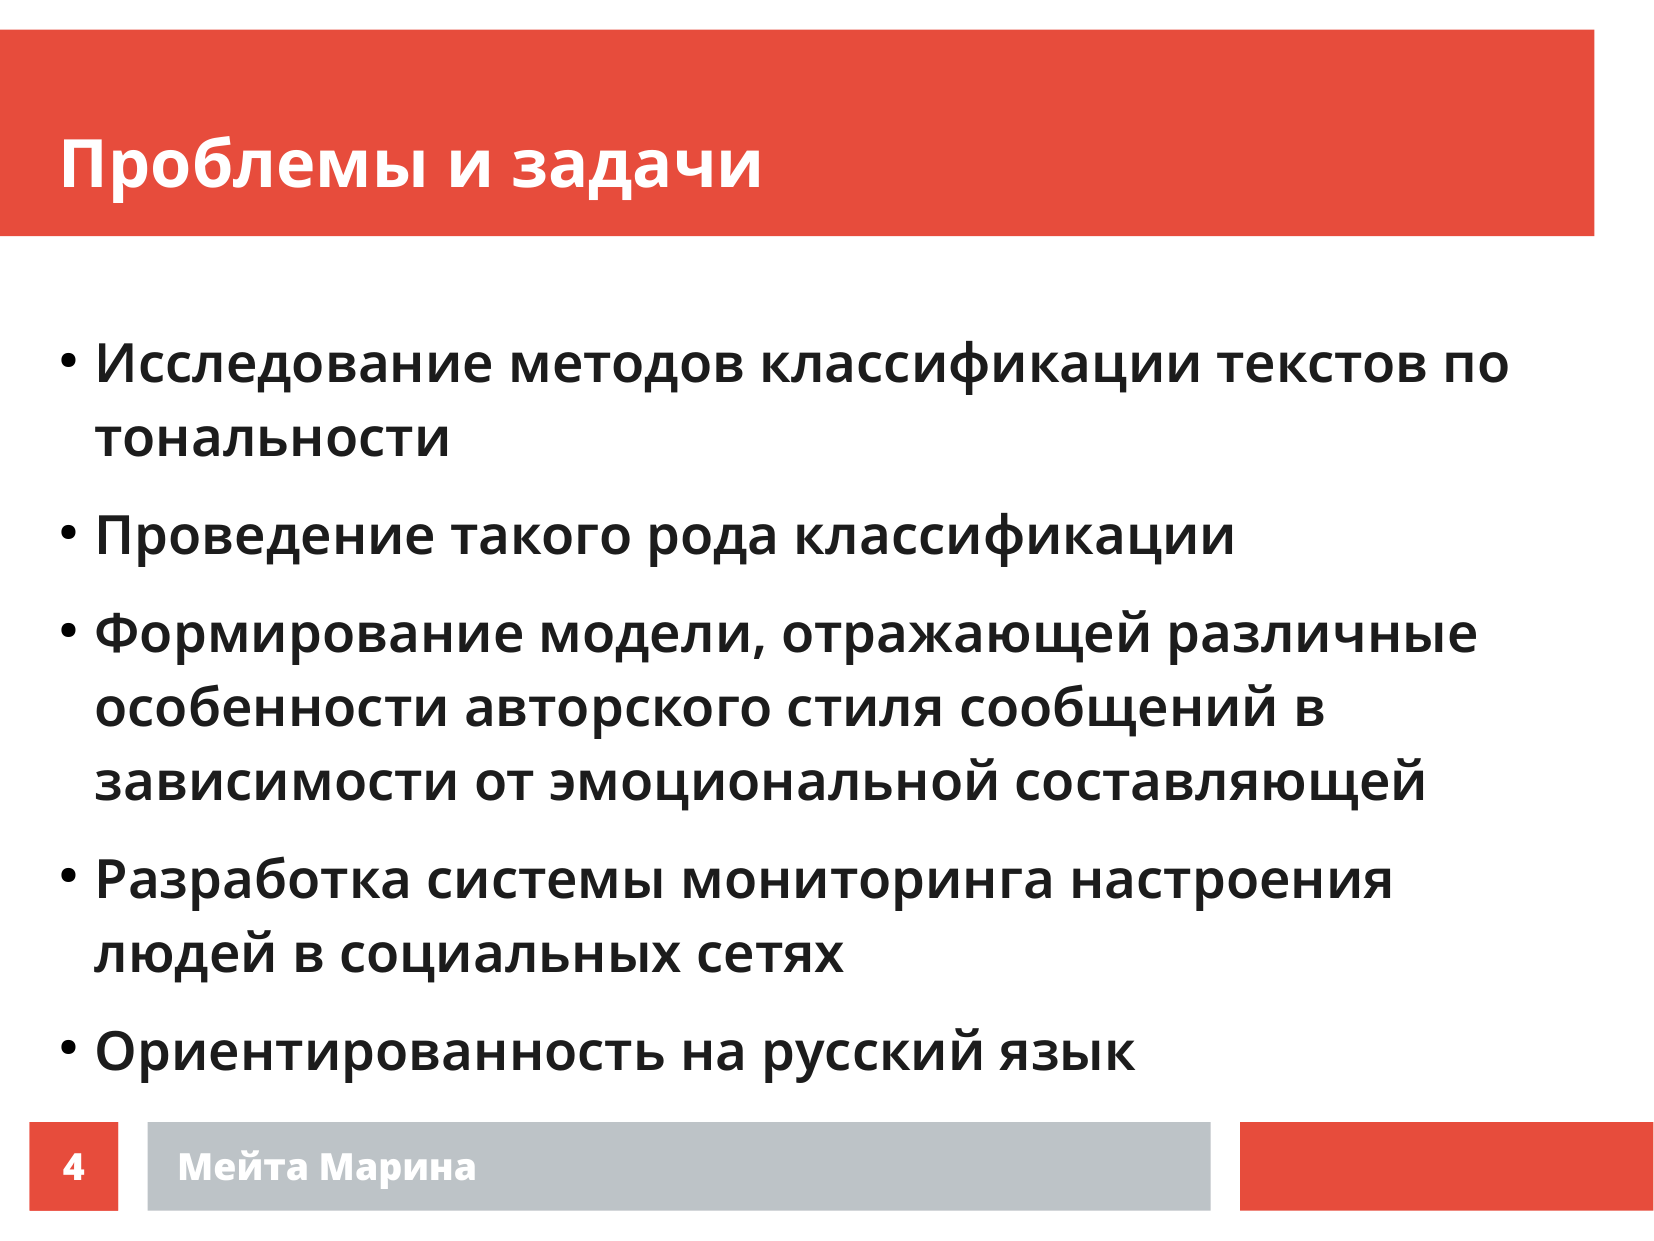

# Проблемы и задачи
Исследование методов классификации текстов по тональности
Проведение такого рода классификации
Формирование модели, отражающей различные особенности авторского стиля сообщений в зависимости от эмоциональной составляющей
Разработка системы мониторинга настроения людей в социальных сетях
Ориентированность на русский язык
4
Мейта Марина